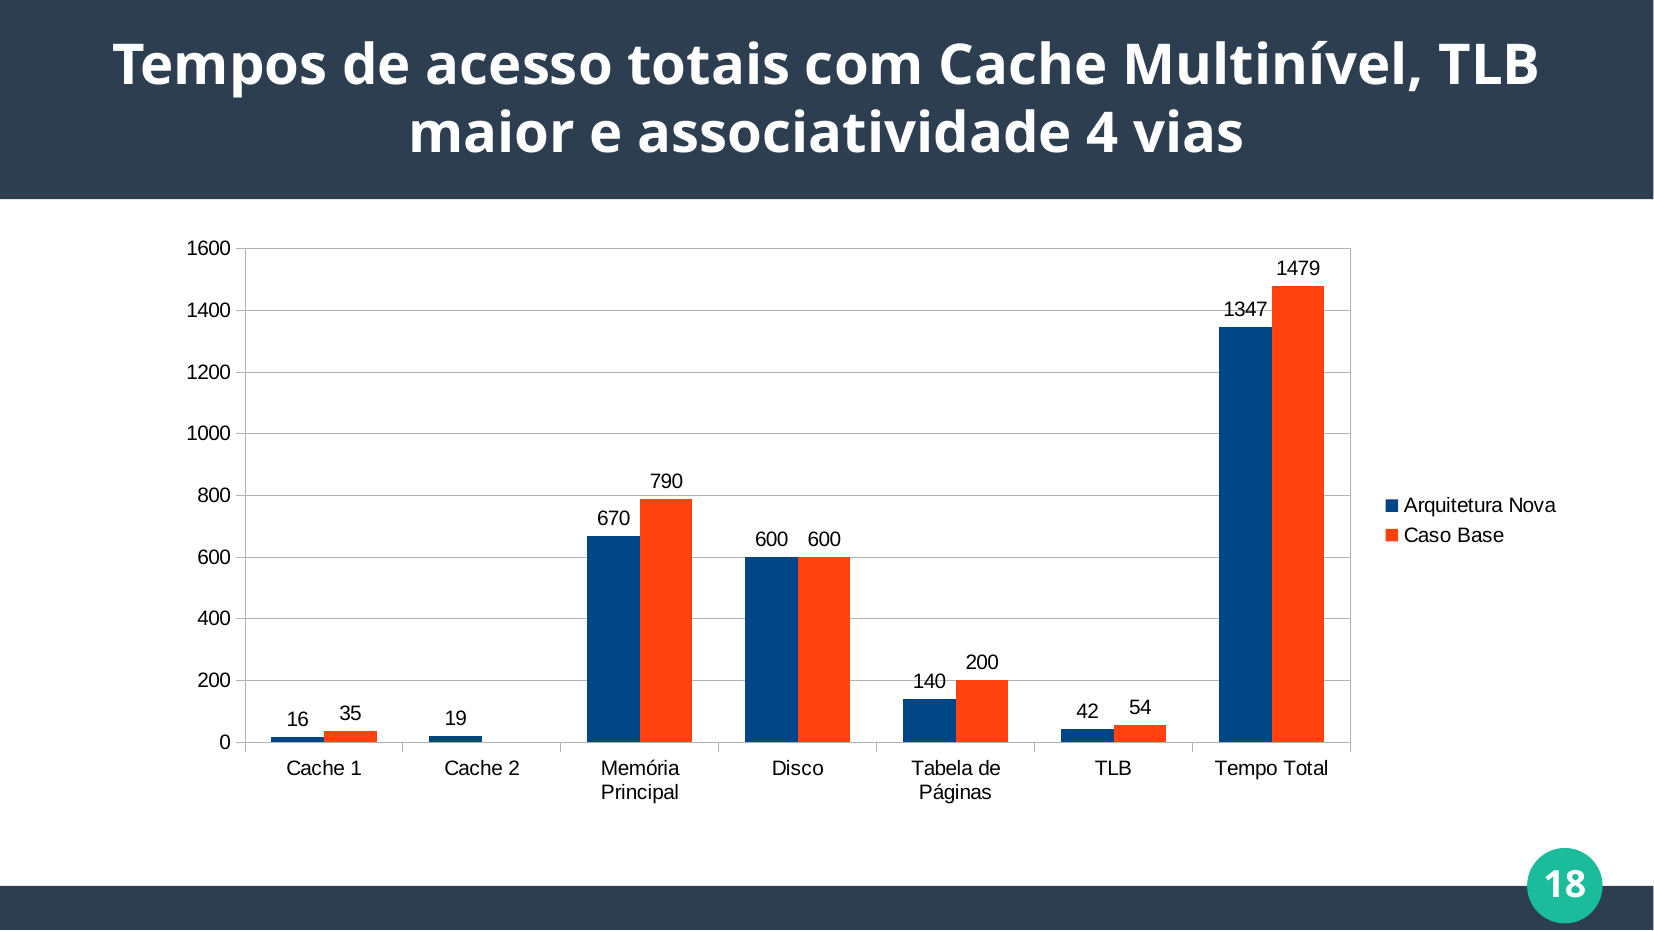

# Tempos de acesso totais com Cache Multinível, TLB maior e associatividade 4 vias
### Chart
| Category | Arquitetura Nova | Caso Base |
|---|---|---|
| Cache 1 | 16.0 | 35.0 |
| Cache 2 | 19.0 | None |
| Memória Principal | 670.0 | 790.0 |
| Disco | 600.0 | 600.0 |
| Tabela de Páginas | 140.0 | 200.0 |
| TLB | 42.0 | 54.0 |
| Tempo Total | 1347.0 | 1479.0 |